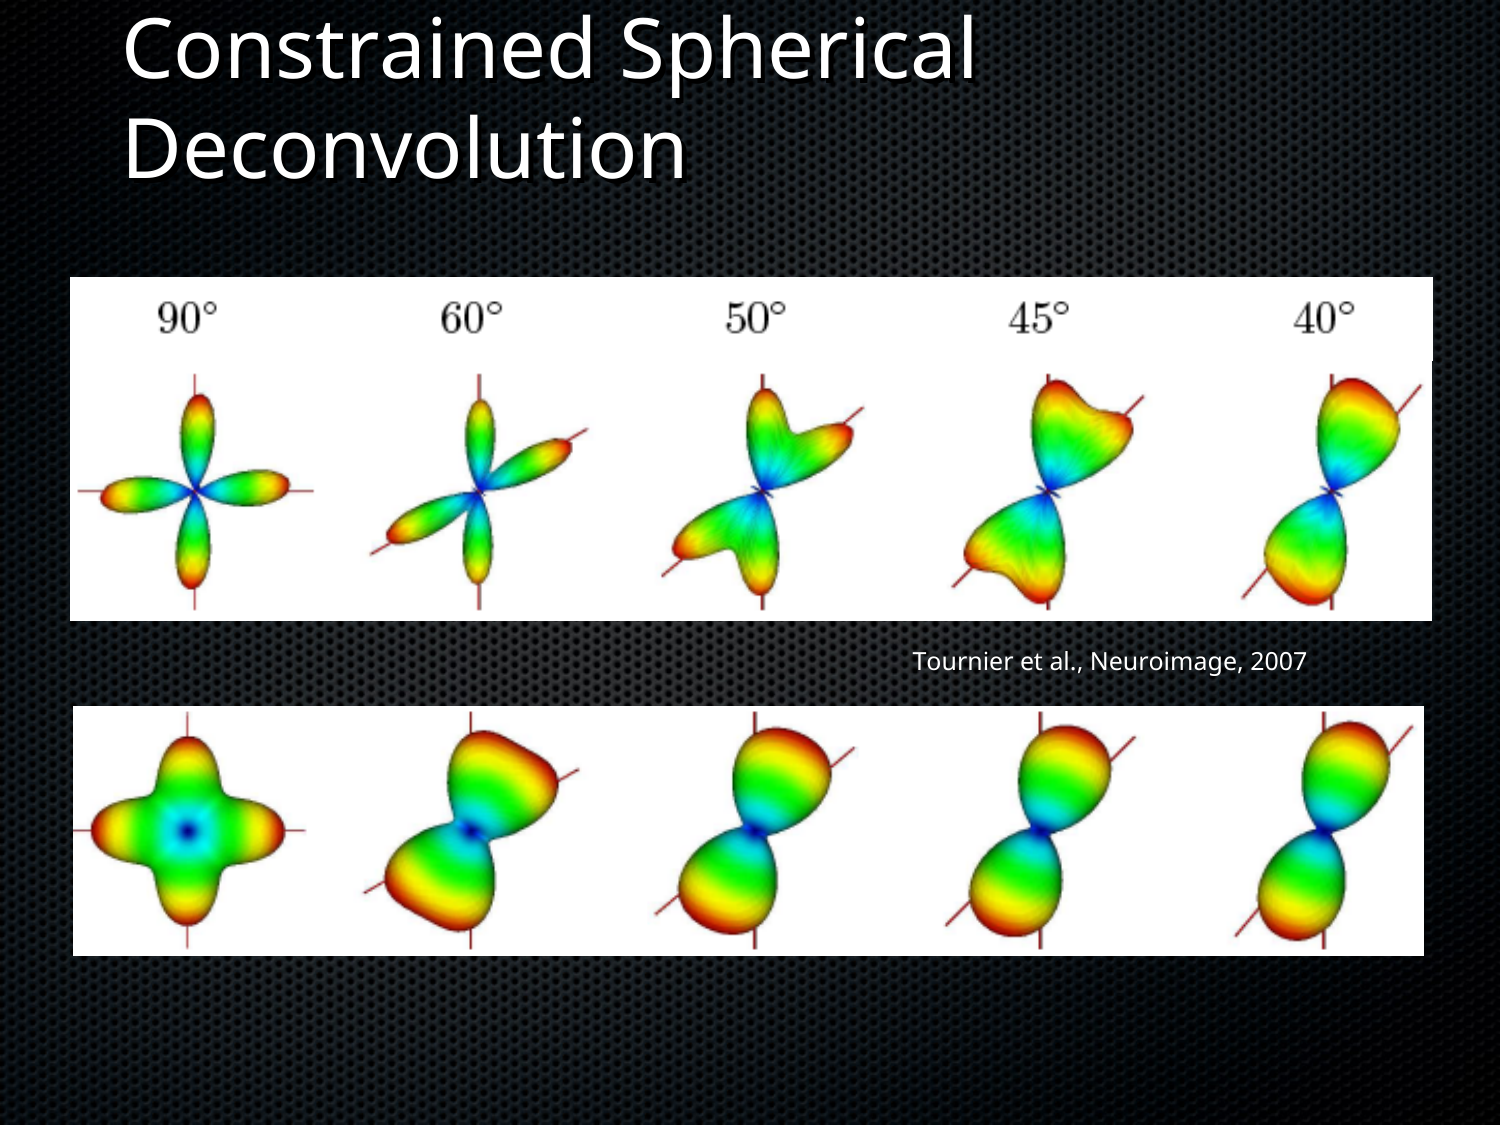

# Constrained Spherical Deconvolution
Tournier et al., Neuroimage, 2007